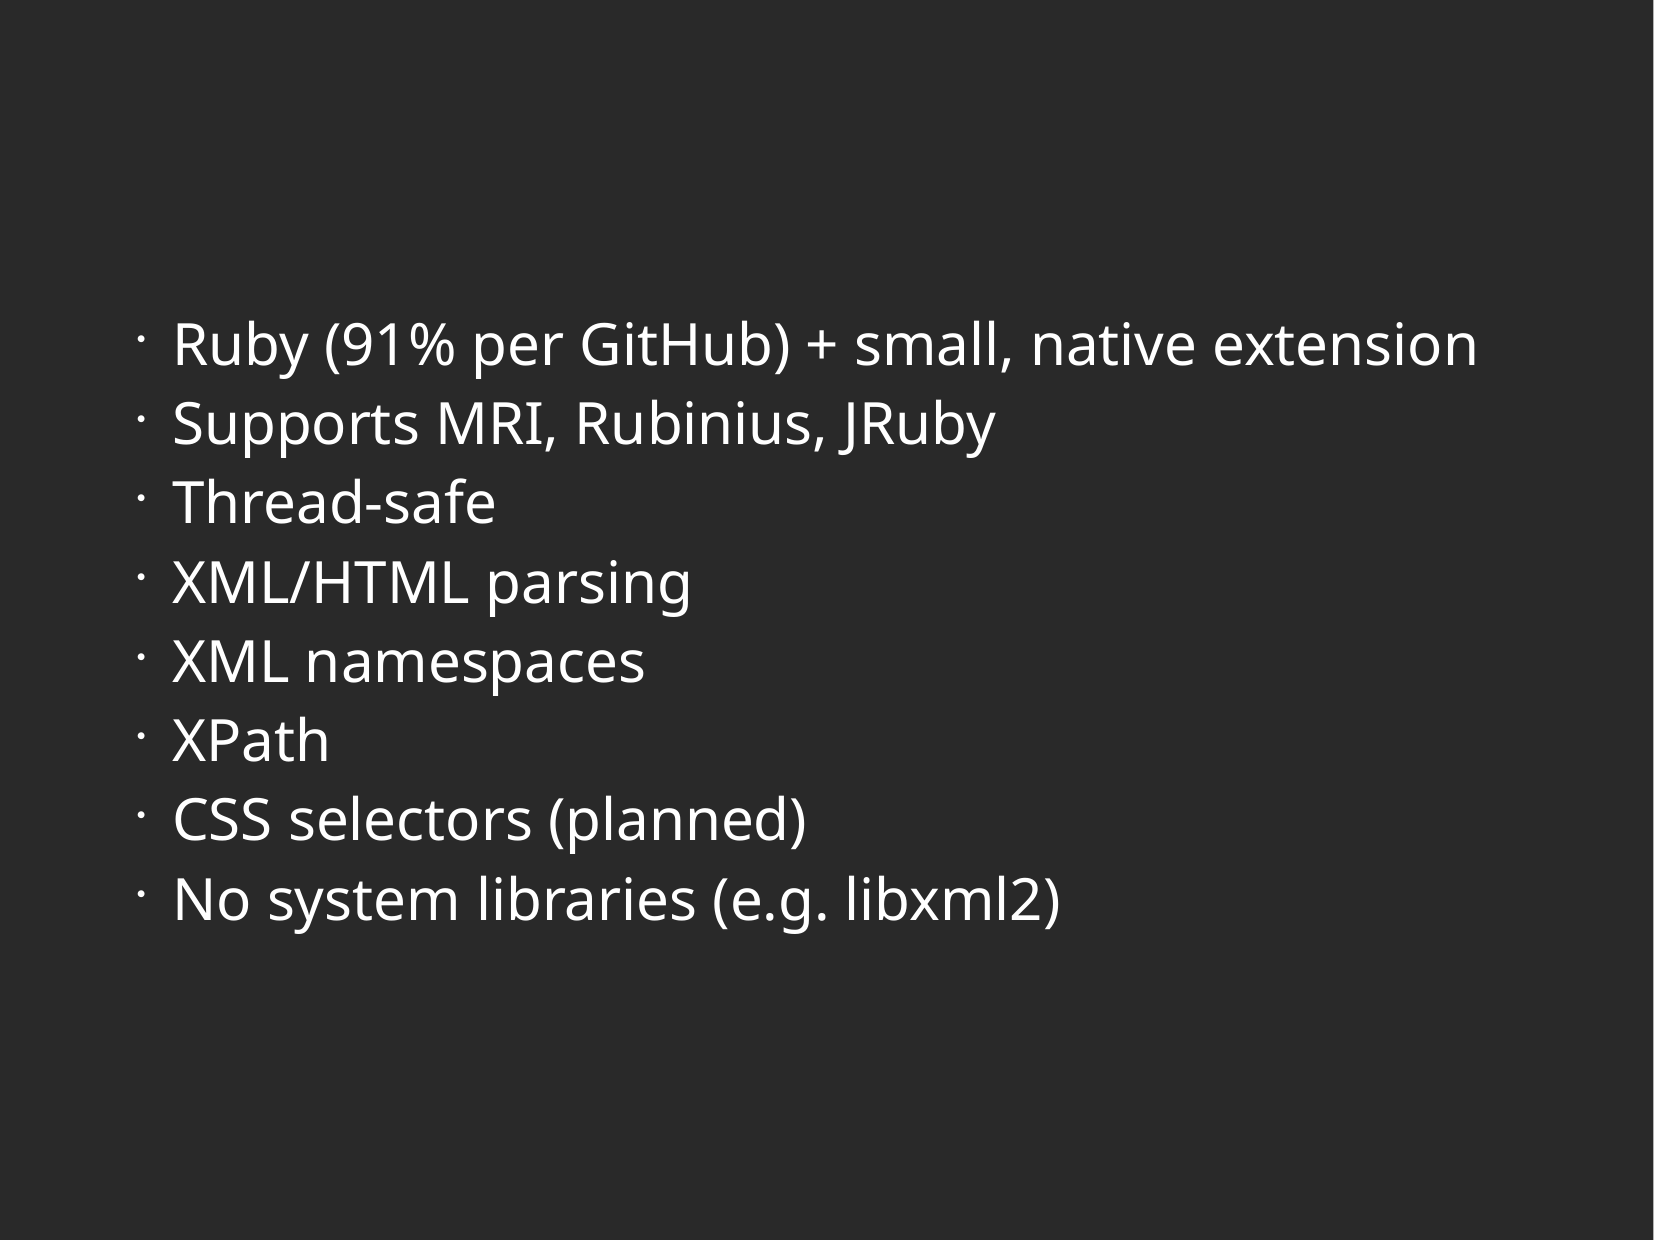

# Ruby (91% per GitHub) + small, native extension
Supports MRI, Rubinius, JRuby
Thread-safe
XML/HTML parsing
XML namespaces
XPath
CSS selectors (planned)
No system libraries (e.g. libxml2)